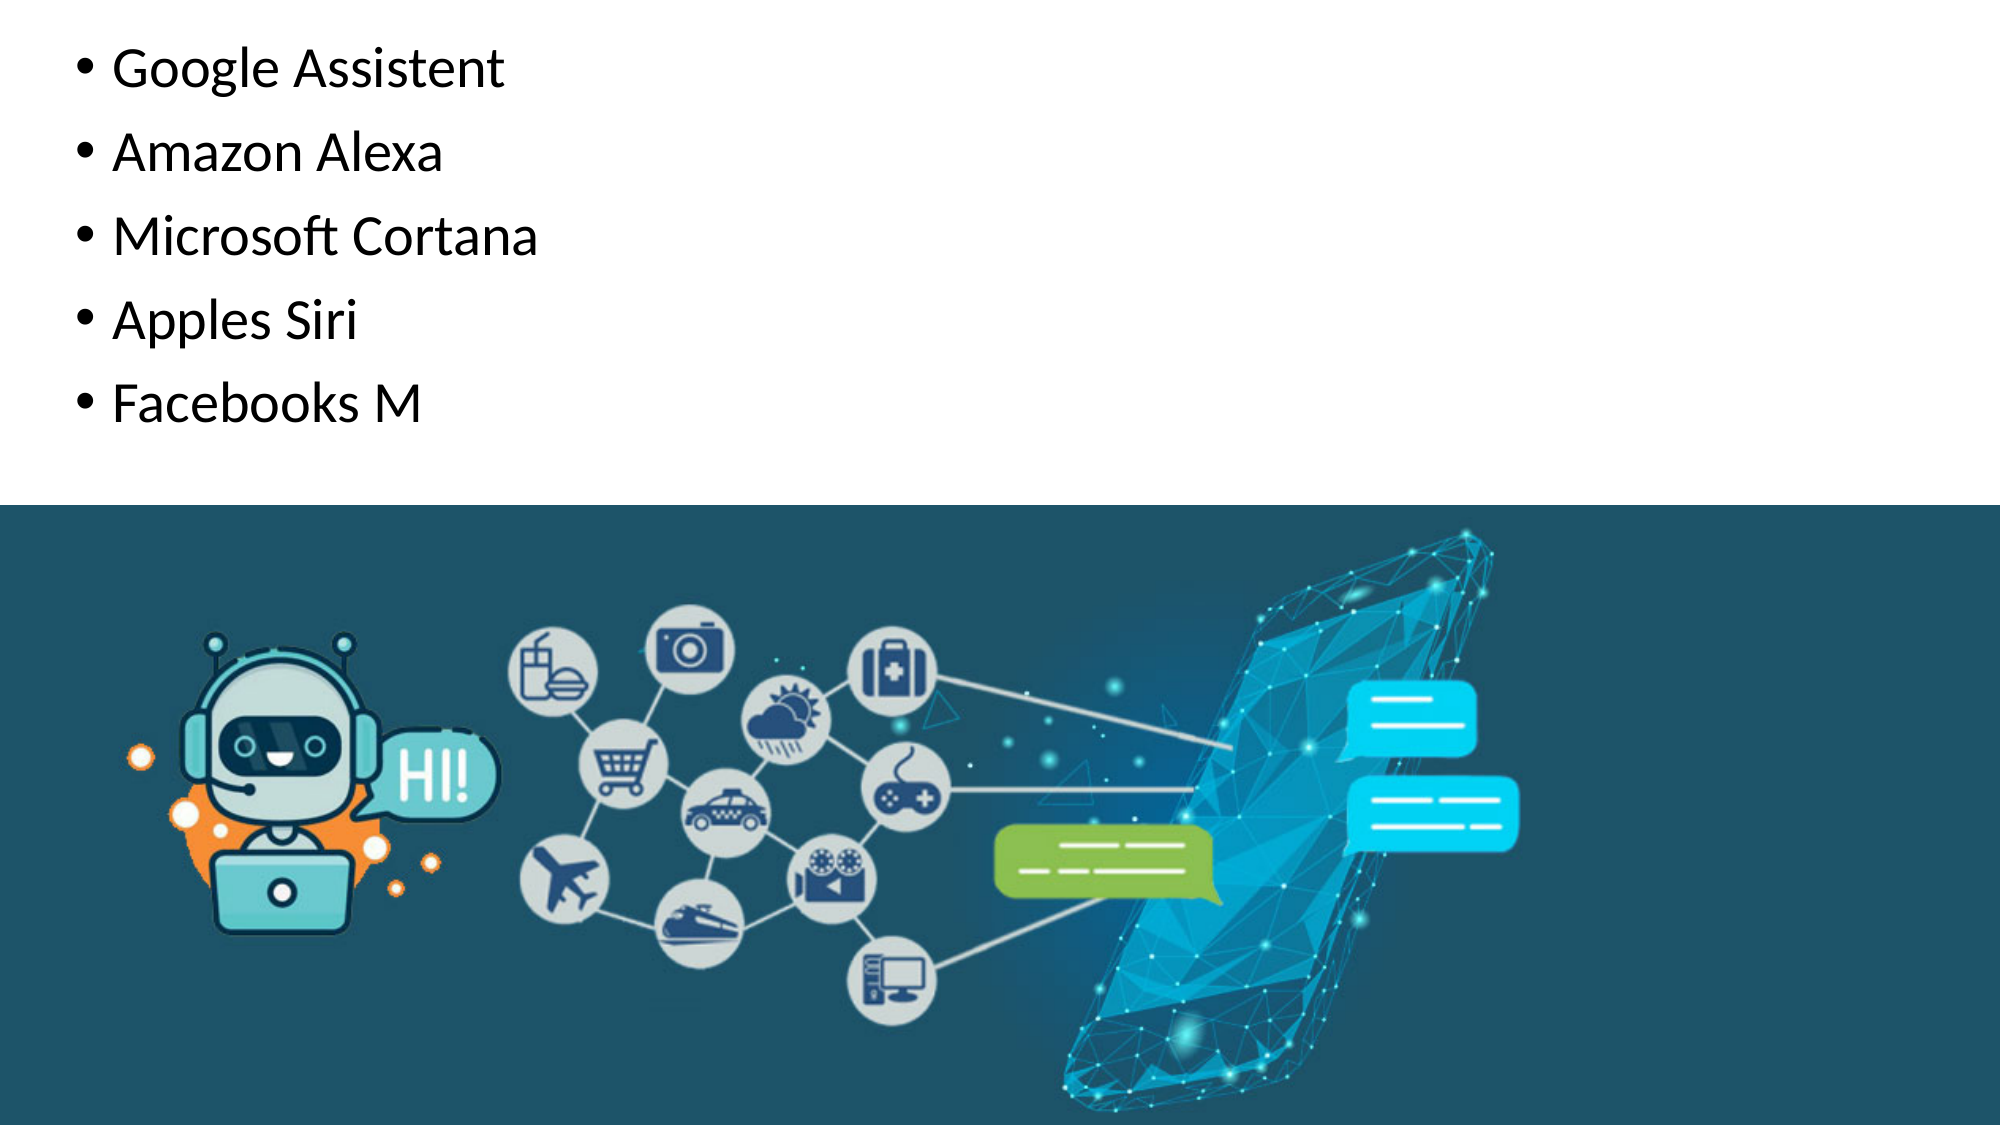

Google Assistent
Amazon Alexa
Microsoft Cortana
Apples Siri
Facebooks M
#